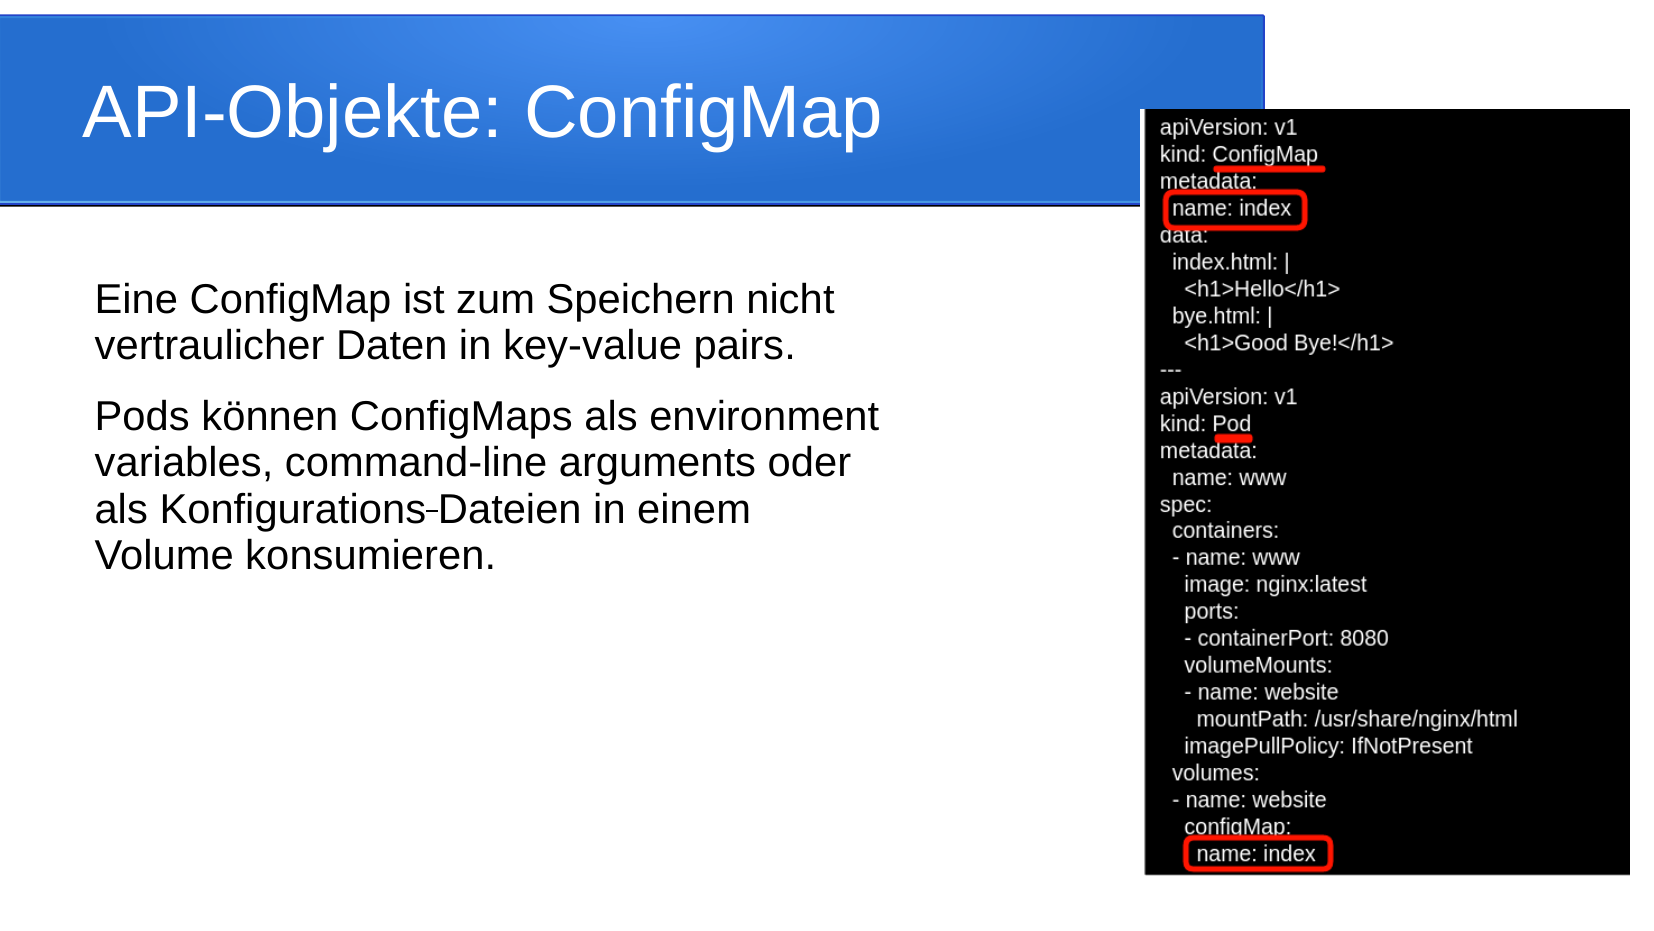

# API-Objekte: ConfigMap
Eine ConfigMap ist zum Speichern nicht vertraulicher Daten in key-value pairs.
Pods können ConfigMaps als environment variables, command-line arguments oder als Konfigurations Dateien in einem Volume konsumieren.